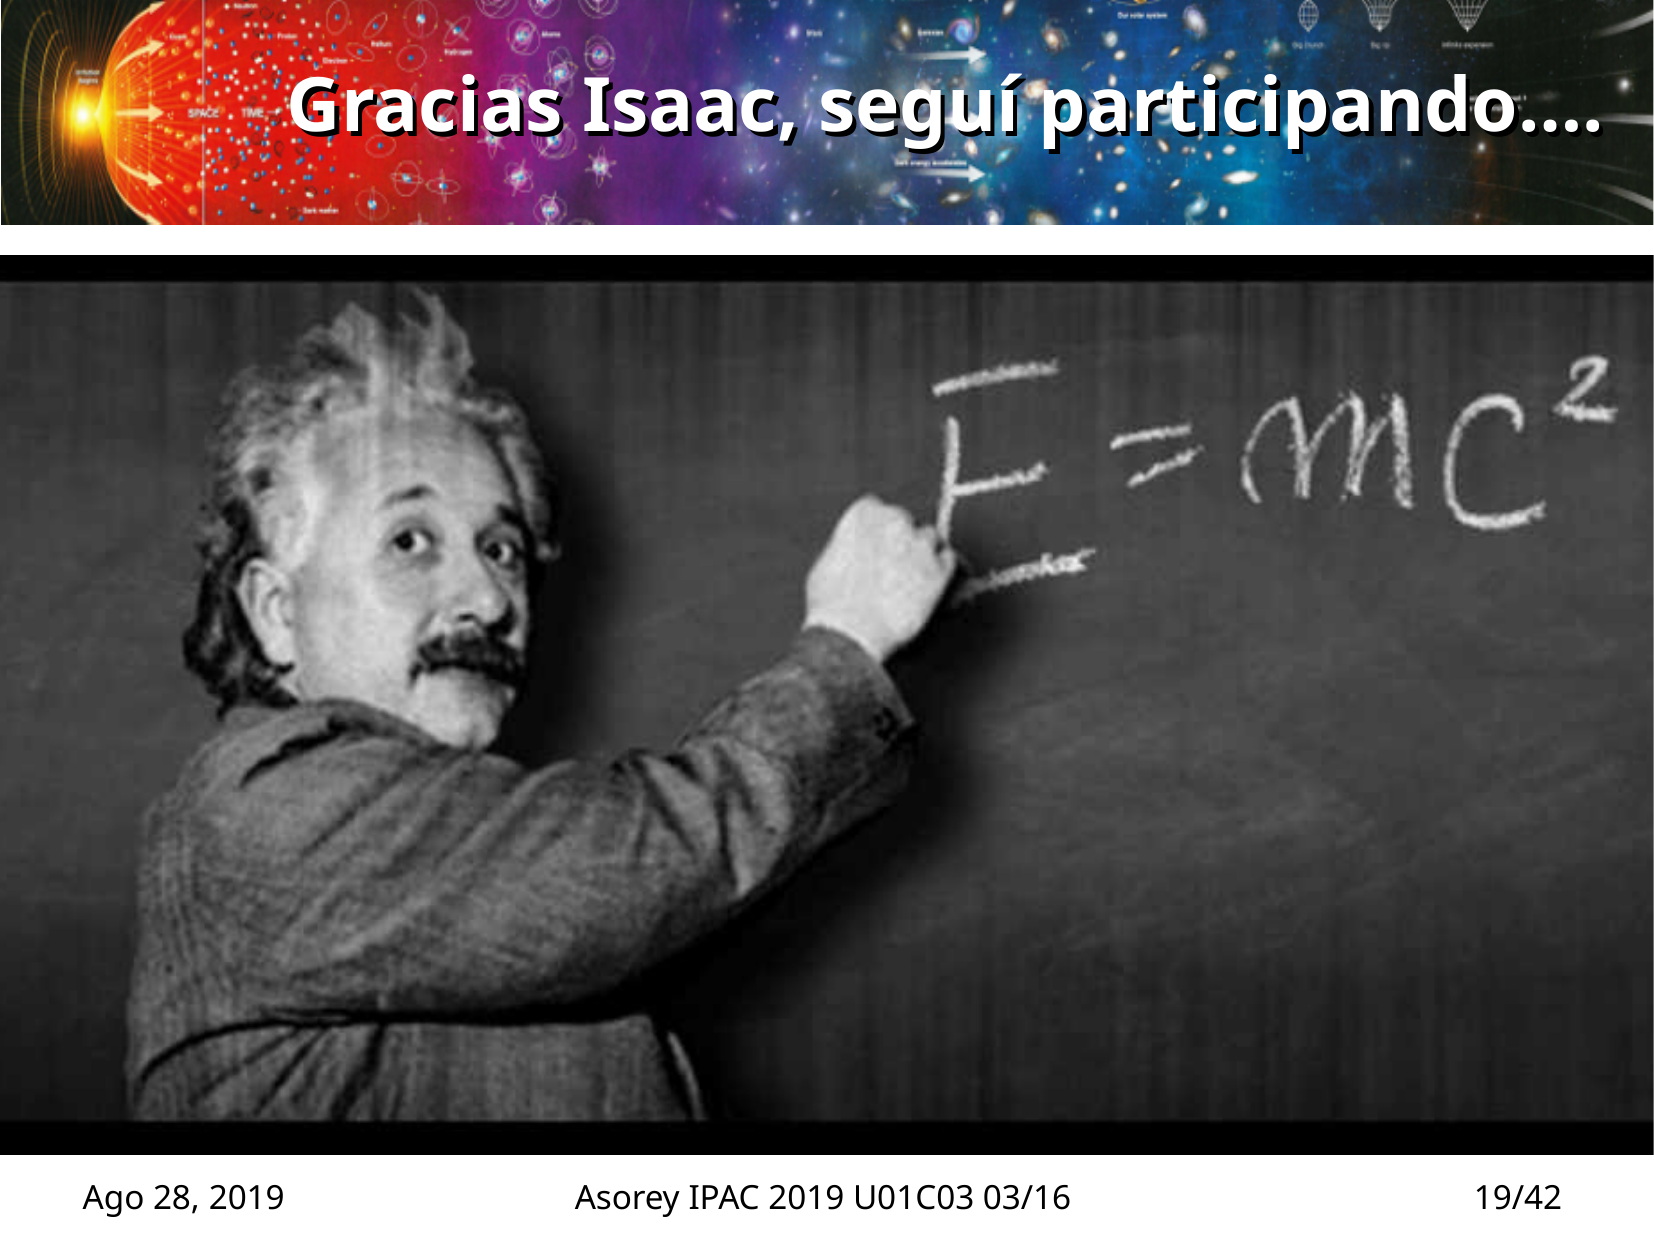

# Gracias Isaac, seguí participando….
Ago 28, 2019
Asorey IPAC 2019 U01C03 03/16
19